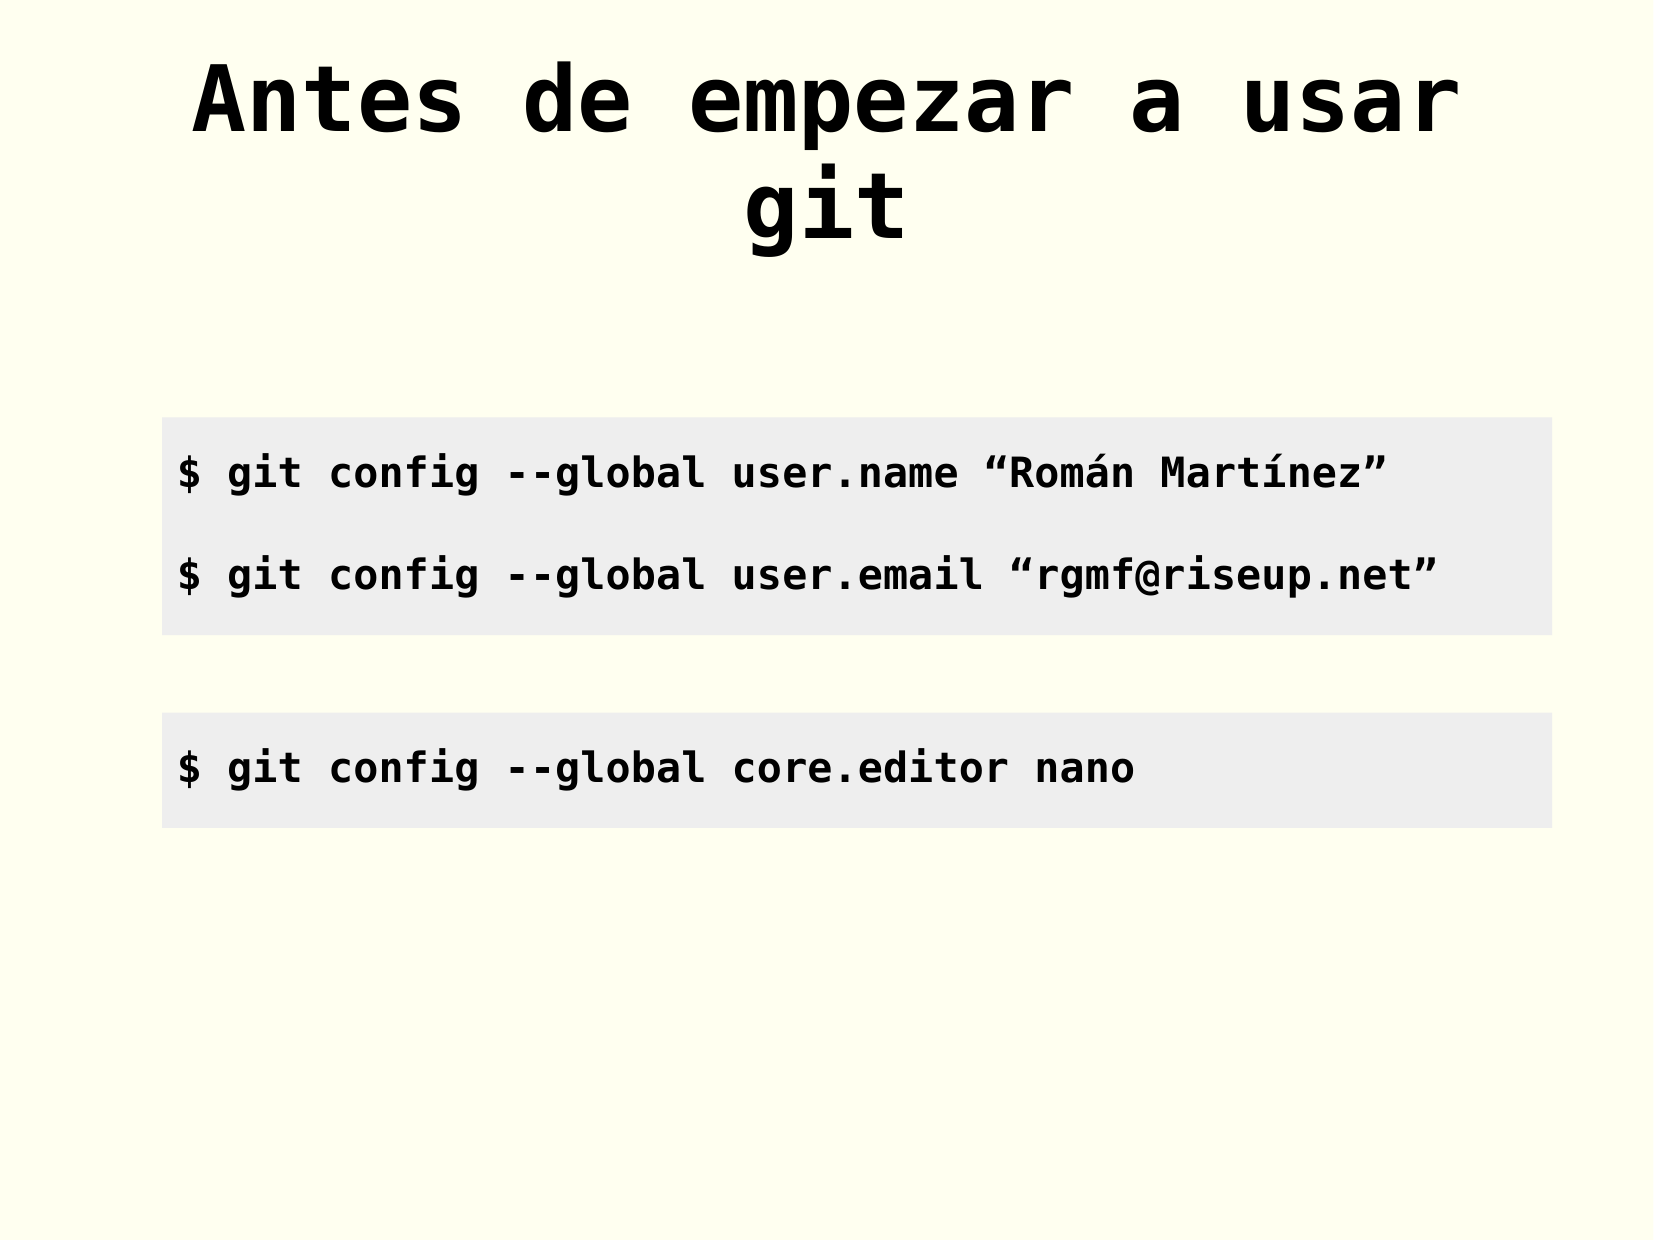

# Antes de empezar a usar git
$ git config --global user.name “Román Martínez”
$ git config --global user.email “rgmf@riseup.net”
$ git config --global core.editor nano